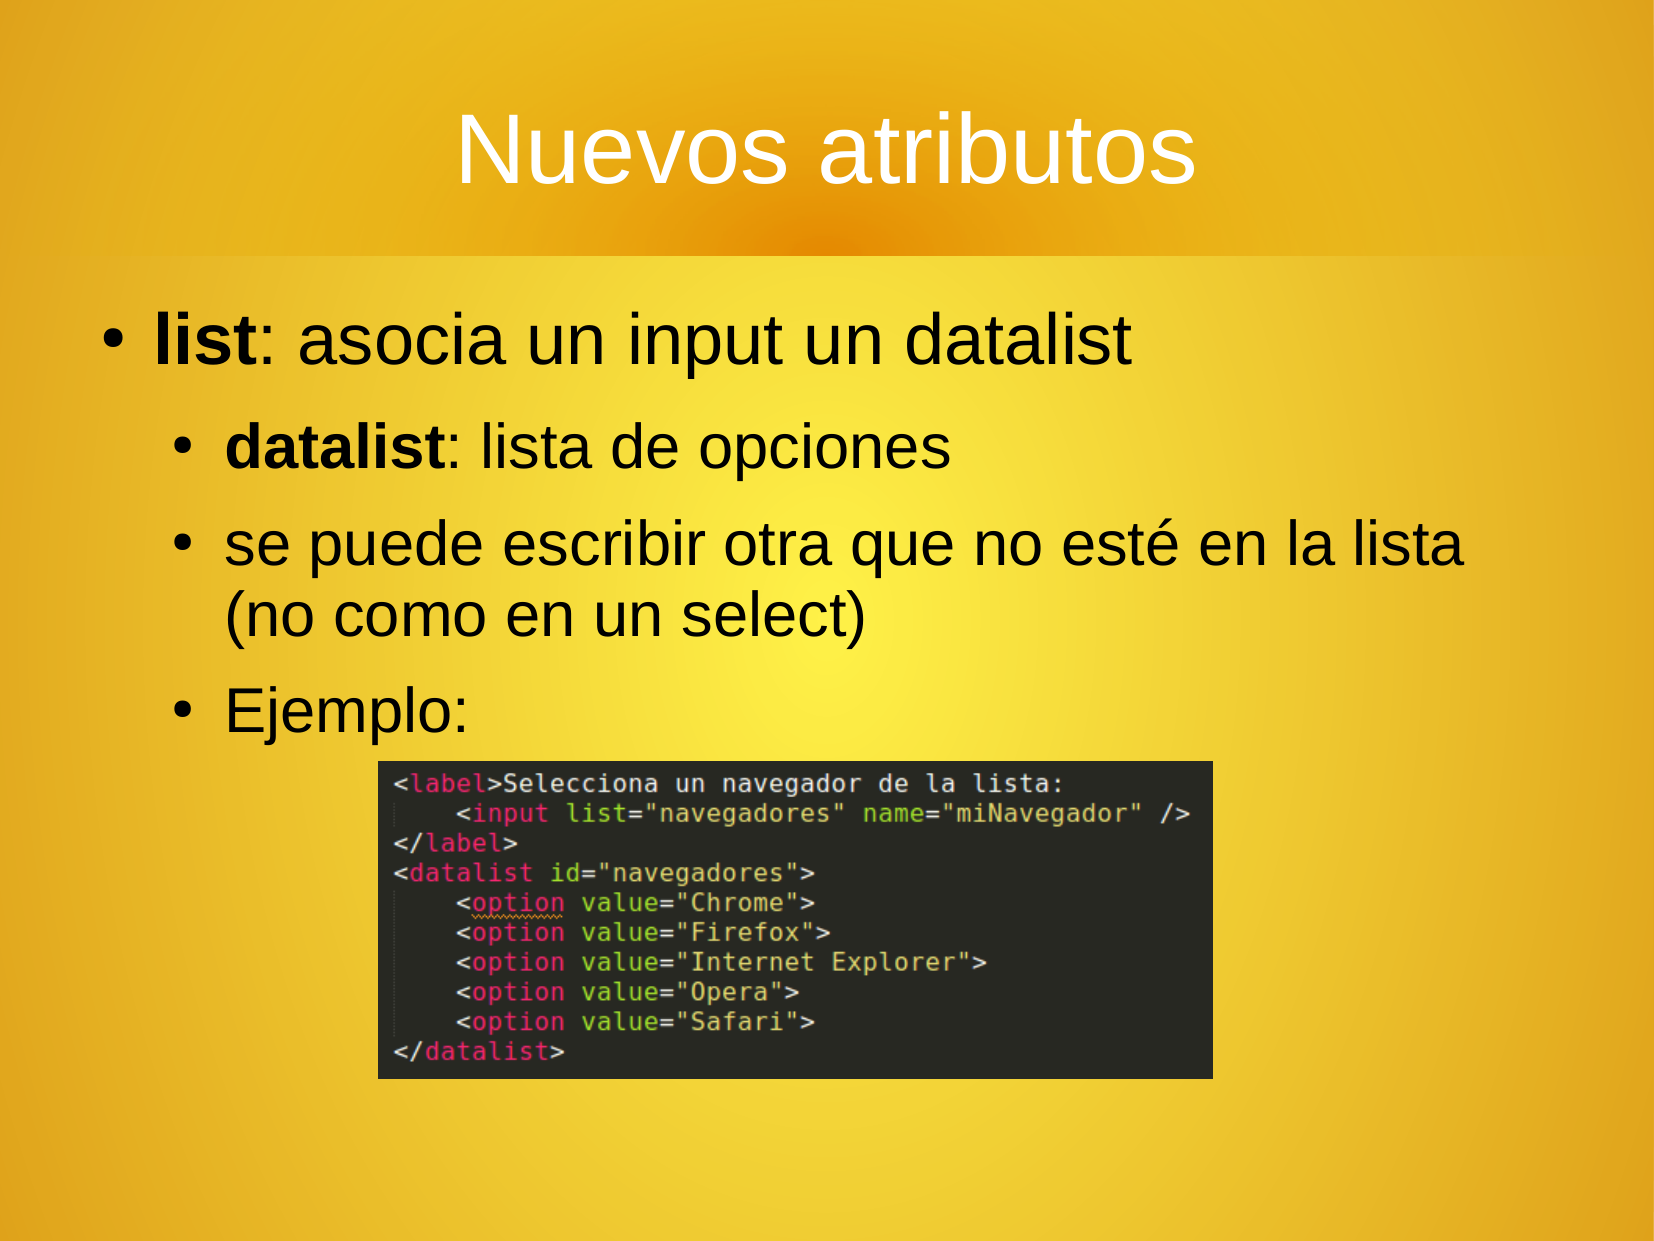

# Nuevos atributos
list: asocia un input un datalist
datalist: lista de opciones
se puede escribir otra que no esté en la lista (no como en un select)
Ejemplo: